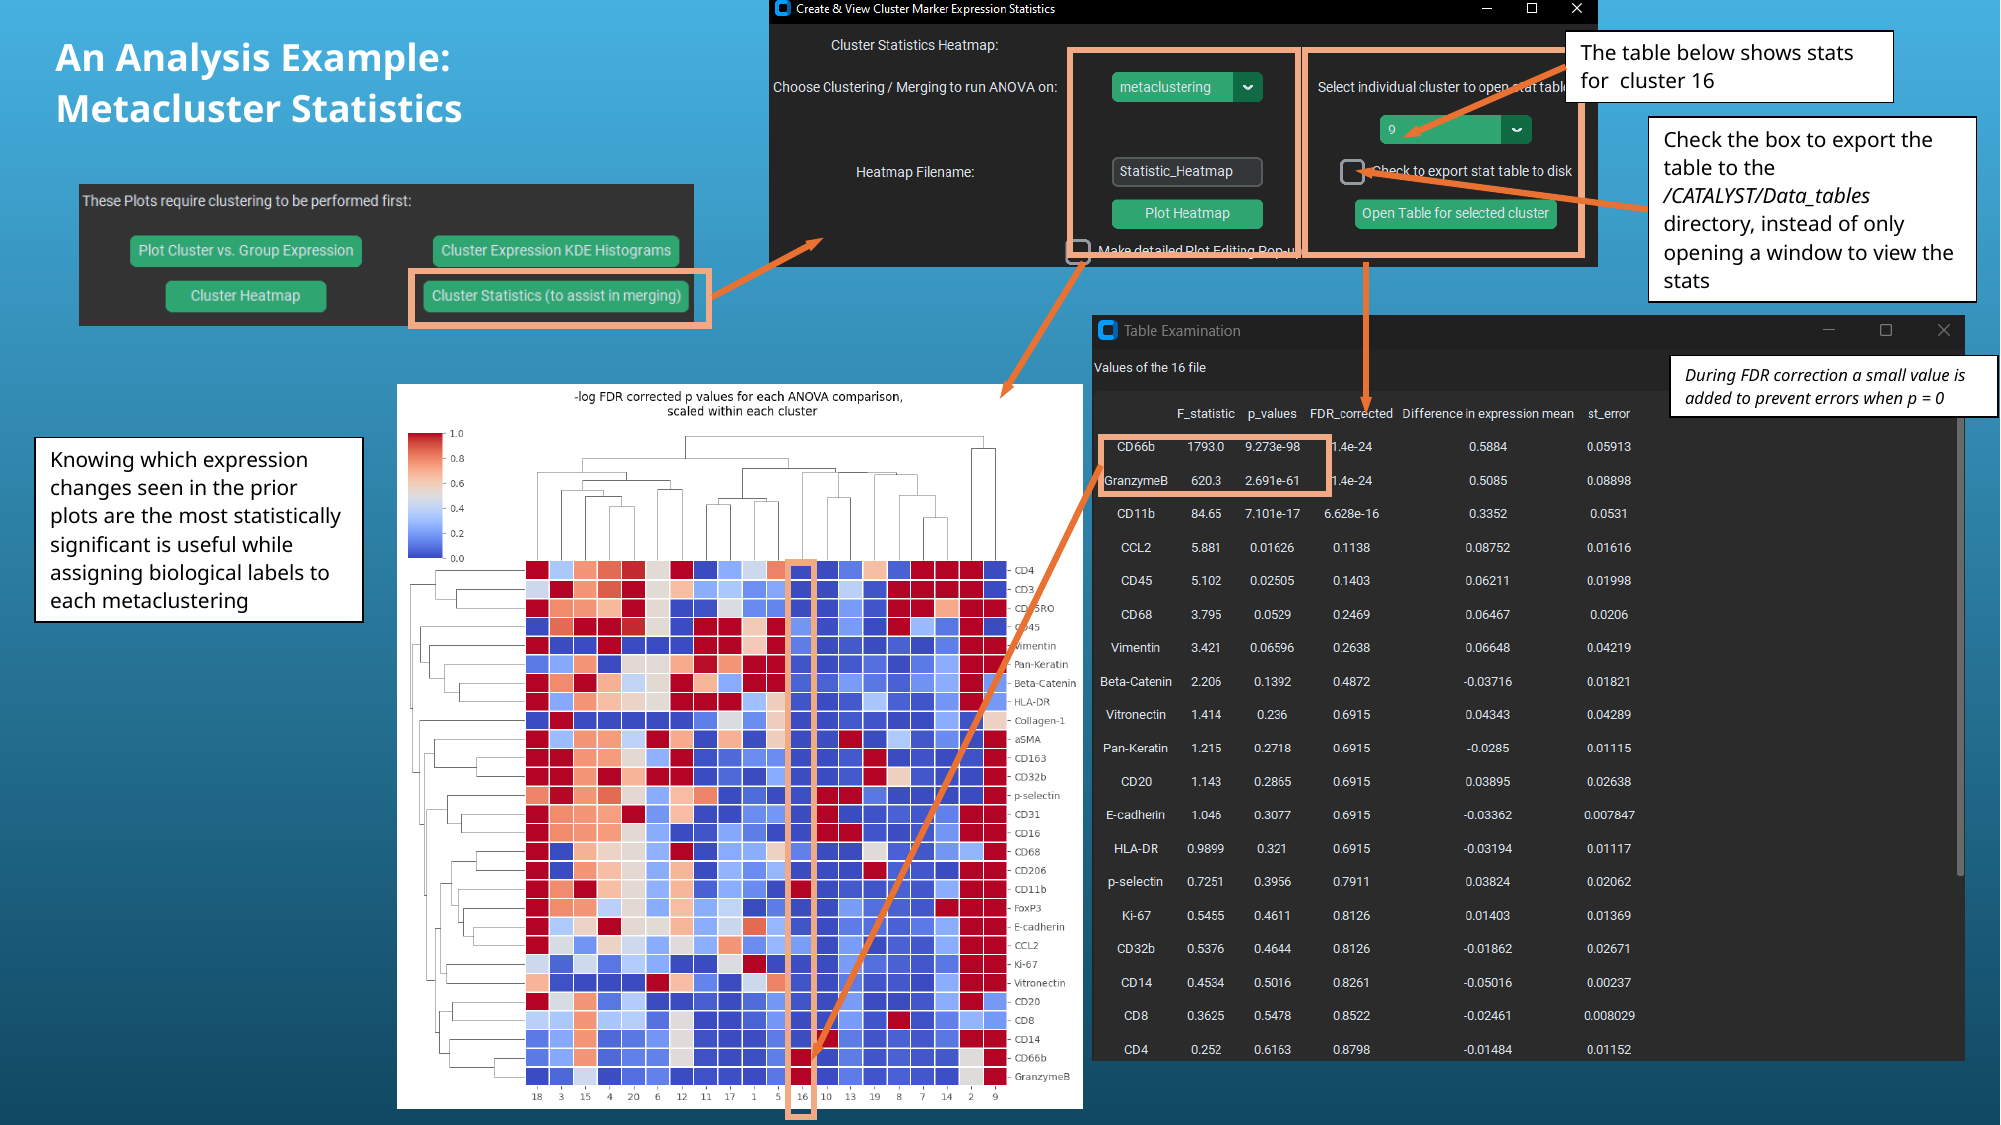

An Analysis Example:
Metacluster Statistics
The table below shows stats for cluster 16
Check the box to export the table to the /CATALYST/Data_tables directory, instead of only opening a window to view the stats
During FDR correction a small value is added to prevent errors when p = 0
Knowing which expression changes seen in the prior plots are the most statistically significant is useful while assigning biological labels to each metaclustering